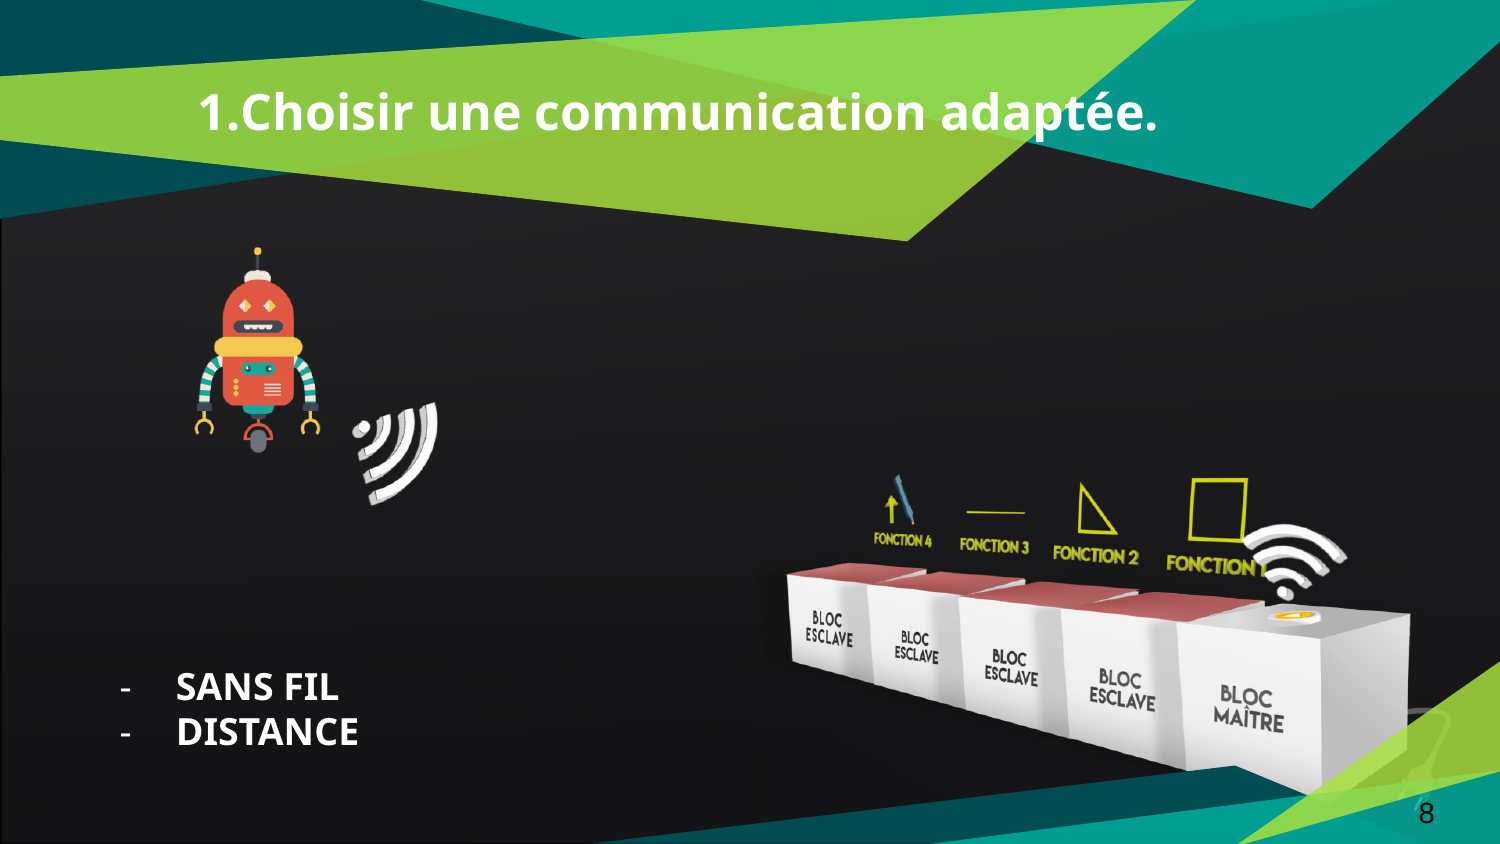

# Choisir une communication adaptée.
SANS FIL
DISTANCE